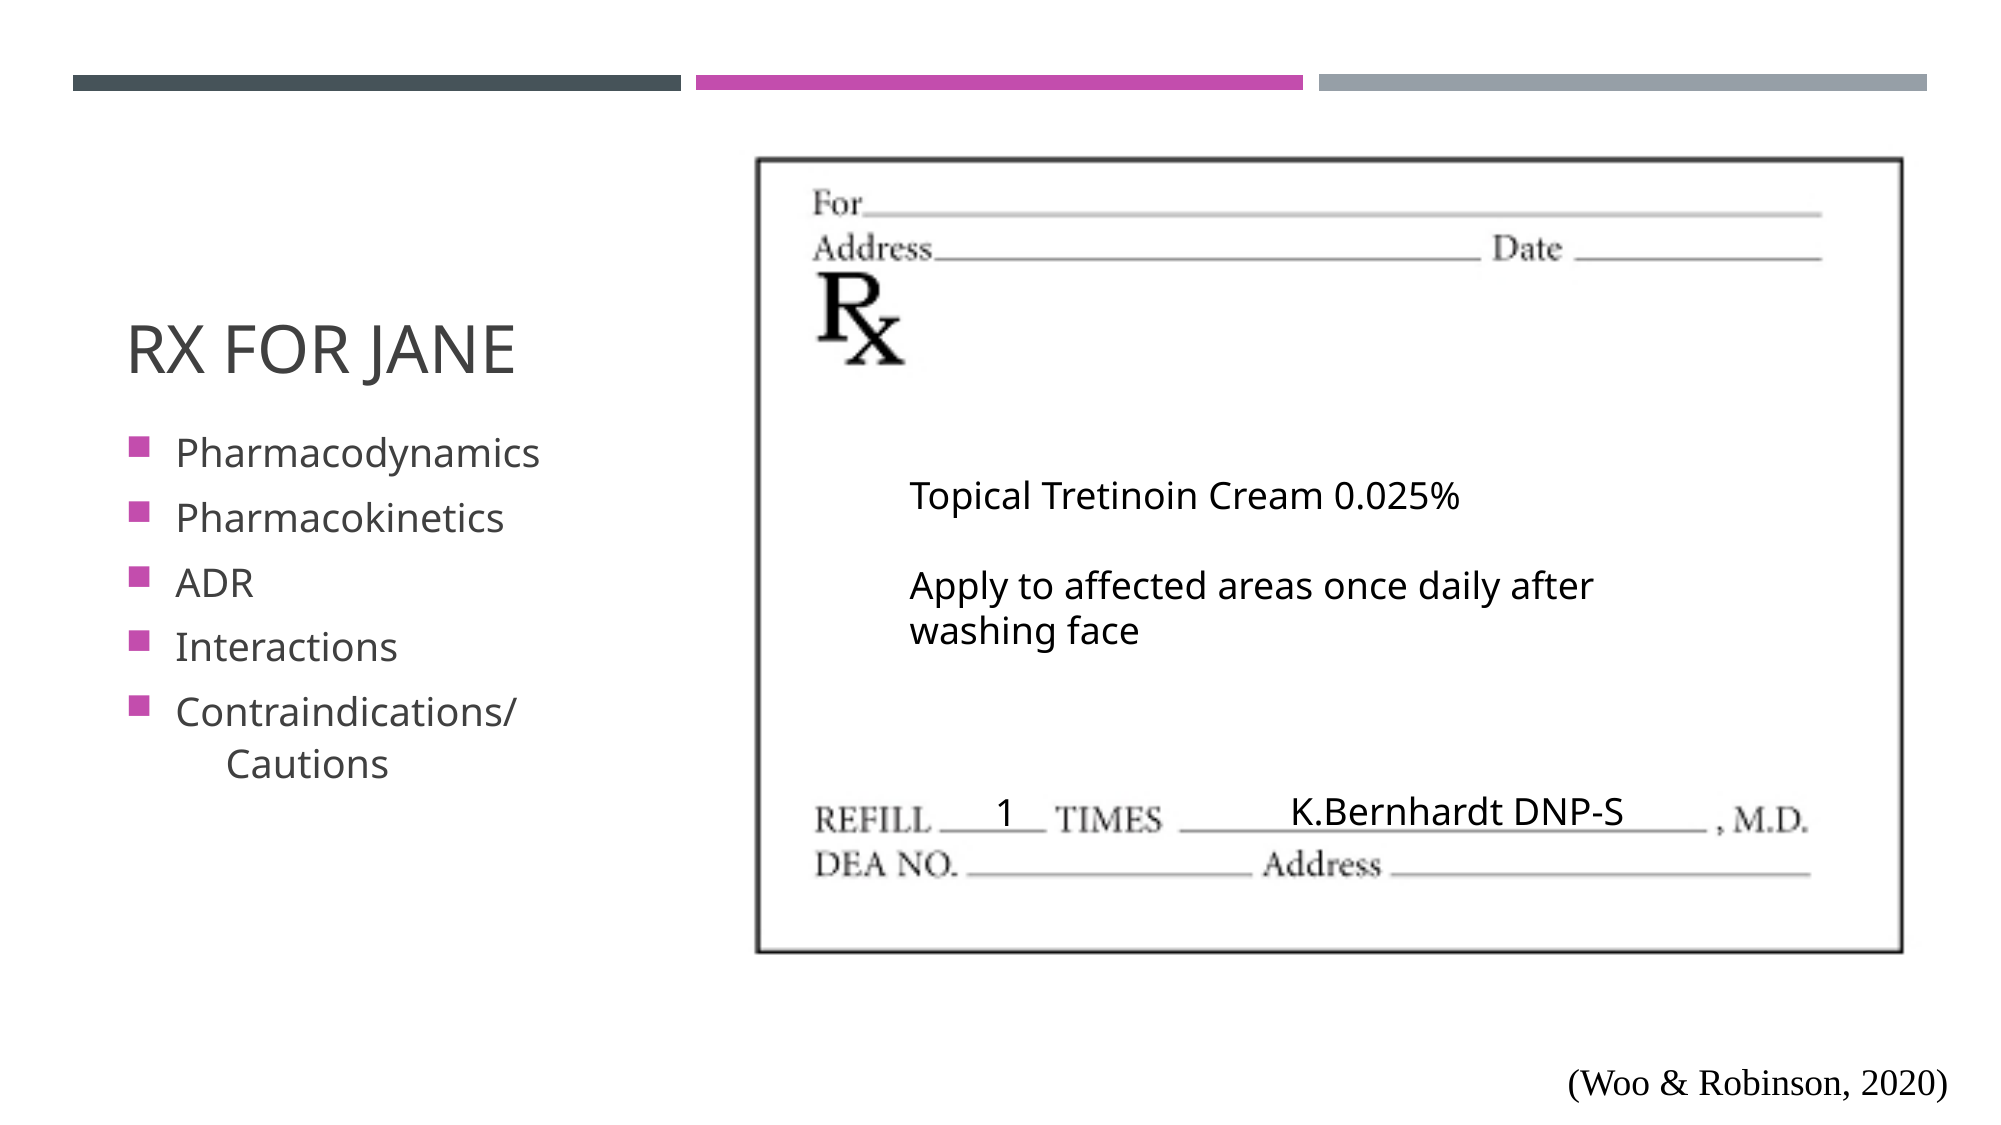

# Rx for jane
Pharmacodynamics
Pharmacokinetics
ADR
Interactions
Contraindications/Cautions
Topical Tretinoin Cream 0.025%
Apply to affected areas once daily after washing face
K.Bernhardt DNP-S
1
(Woo & Robinson, 2020)